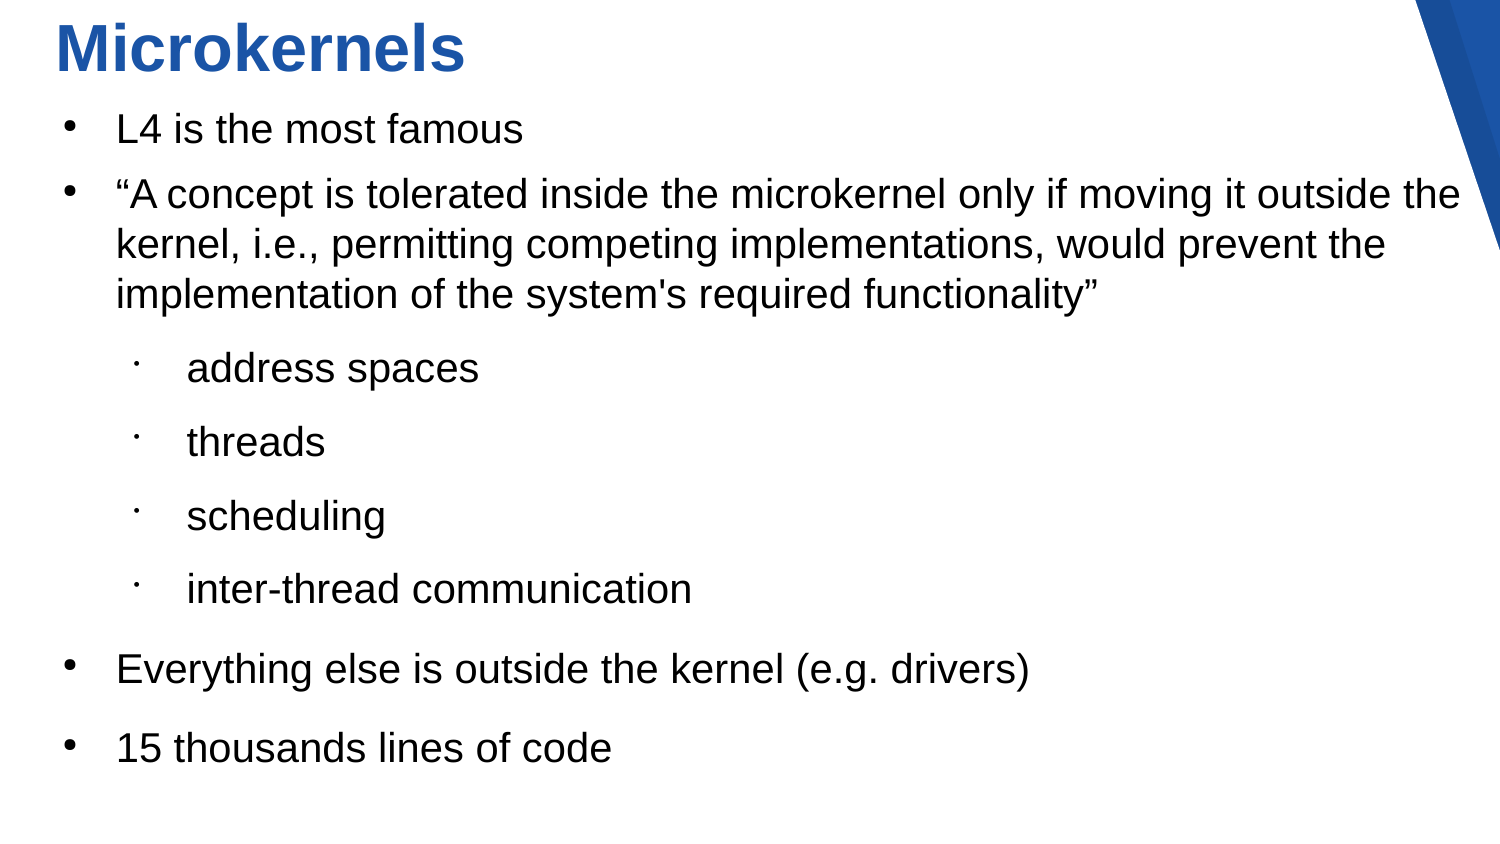

# Microkernels
L4 is the most famous
“A concept is tolerated inside the microkernel only if moving it outside the kernel, i.e., permitting competing implementations, would prevent the implementation of the system's required functionality”
address spaces
threads
scheduling
inter-thread communication
Everything else is outside the kernel (e.g. drivers)
15 thousands lines of code